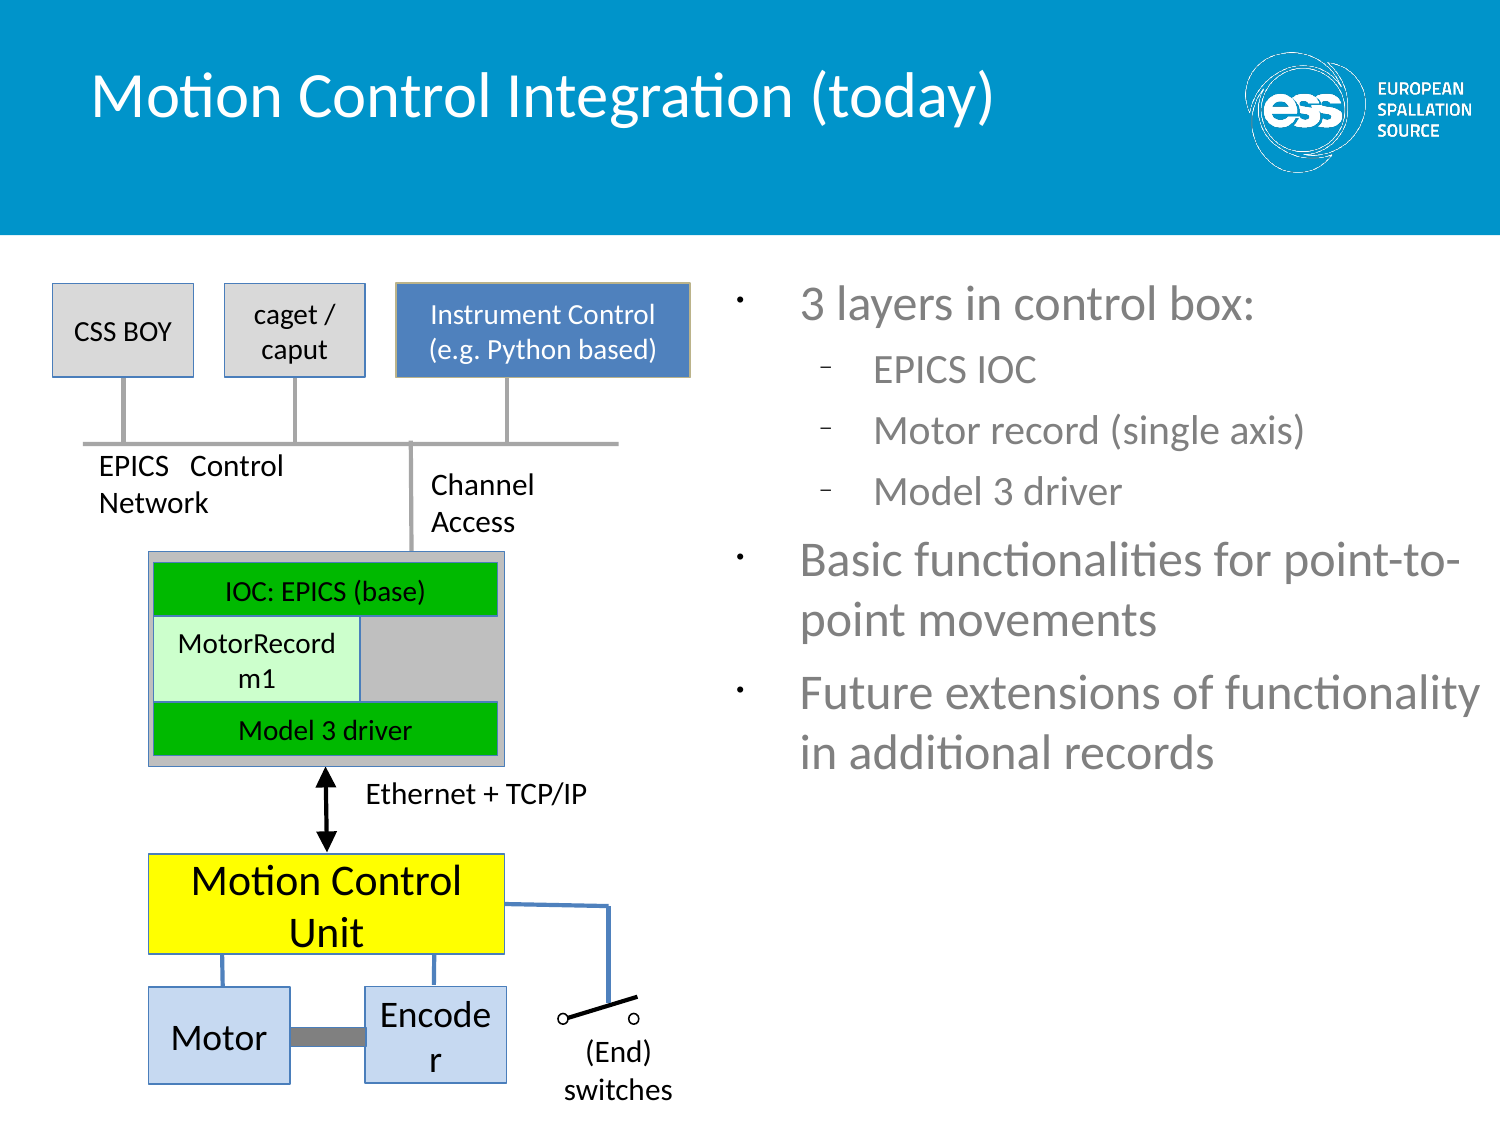

# Motion Control Integration (today)
3 layers in control box:
EPICS IOC
Motor record (single axis)
Model 3 driver
Basic functionalities for point-to-point movements
Future extensions of functionality in additional records
CSS BOY
caget / caput
Instrument Control (e.g. Python based)
EPICS Control Network
Channel Access
IOC: EPICS (base)
MotorRecord
m1
Model 3 driver
Ethernet + TCP/IP
Motion Control Unit
Encoder
Motor
(End) switches